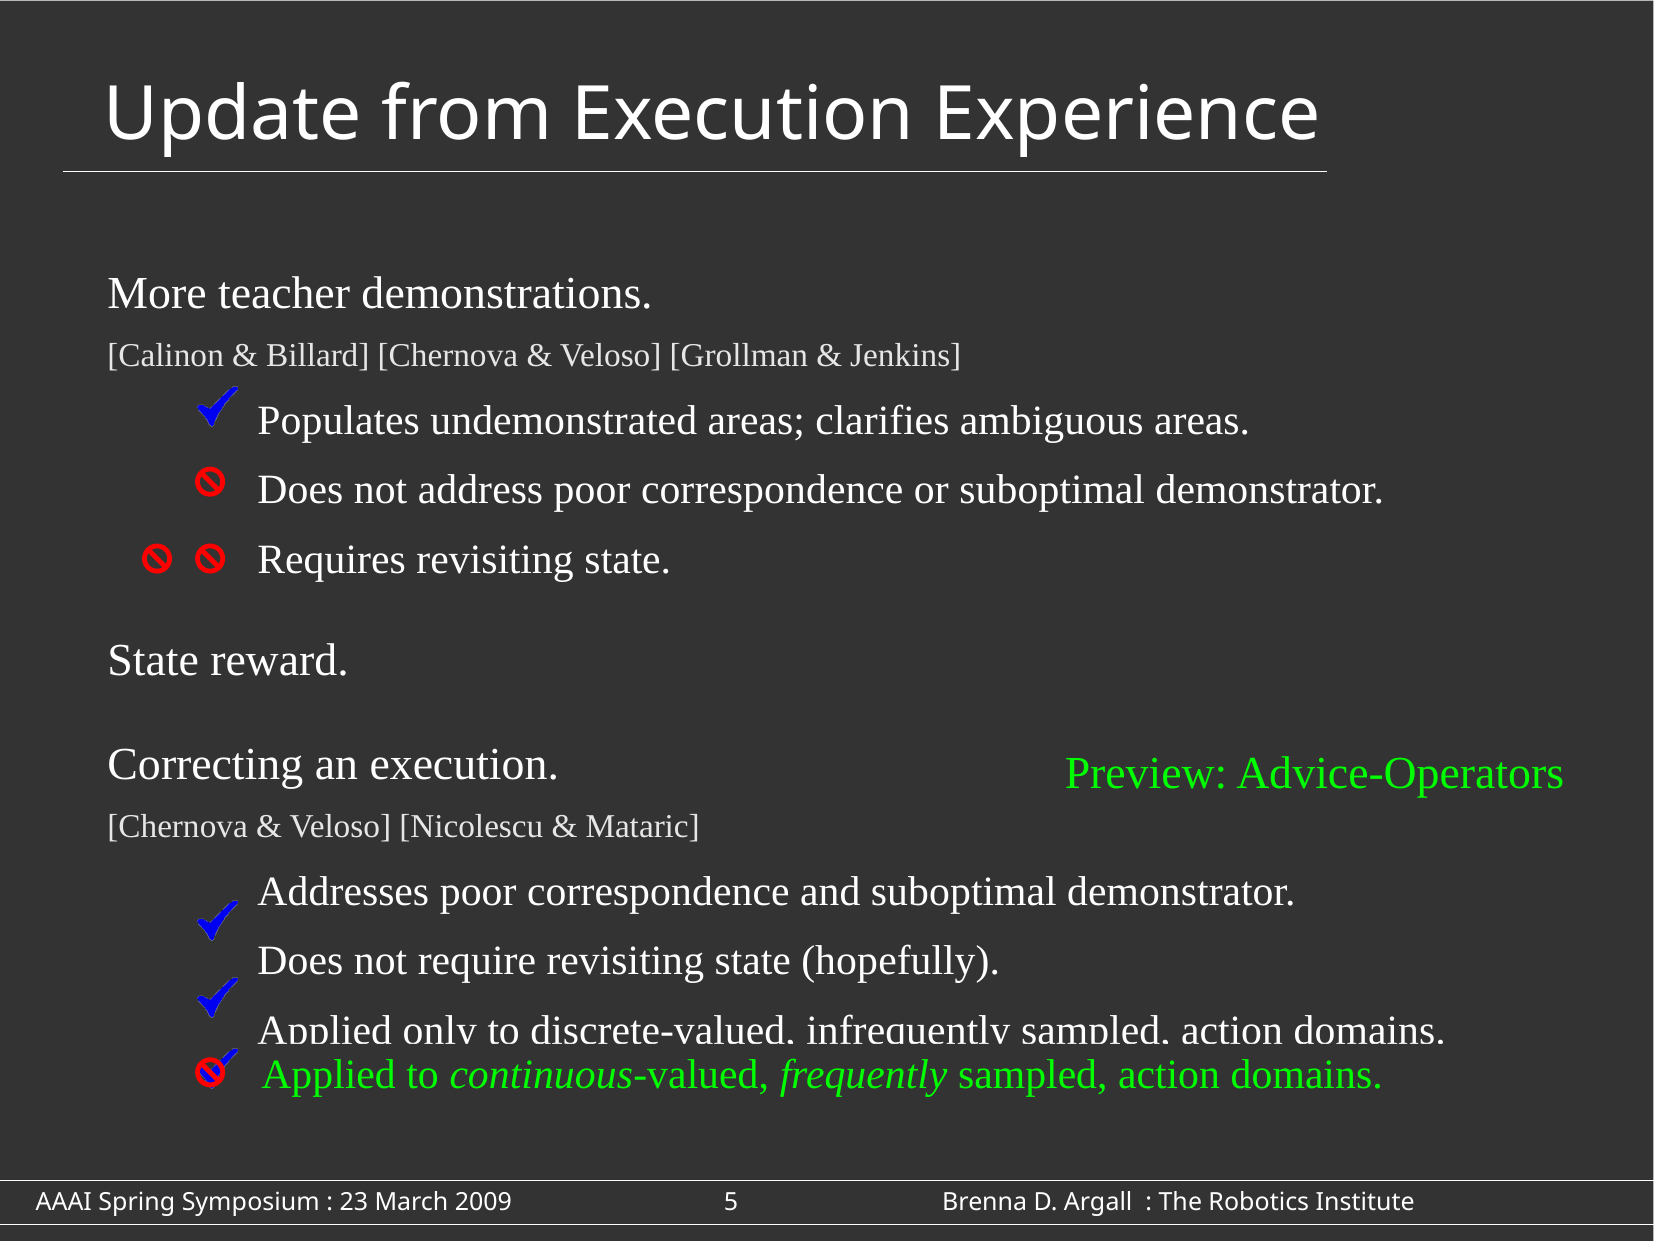

Update from Execution Experience
 AAAI Spring Symposium : 23 March 2009 Brenna D. Argall : The Robotics Institute
More teacher demonstrations.
[Calinon & Billard] [Chernova & Veloso] [Grollman & Jenkins]
		Populates undemonstrated areas; clarifies ambiguous areas.
		Does not address poor correspondence or suboptimal demonstrator.
		Requires revisiting state.
State reward.
Correcting an execution.
[Chernova & Veloso] [Nicolescu & Mataric]
		Addresses poor correspondence and suboptimal demonstrator.
		Does not require revisiting state (hopefully).
		Applied only to discrete-valued, infrequently sampled, action domains.
Preview: Advice-Operators
Applied to continuous-valued, frequently sampled, action domains.